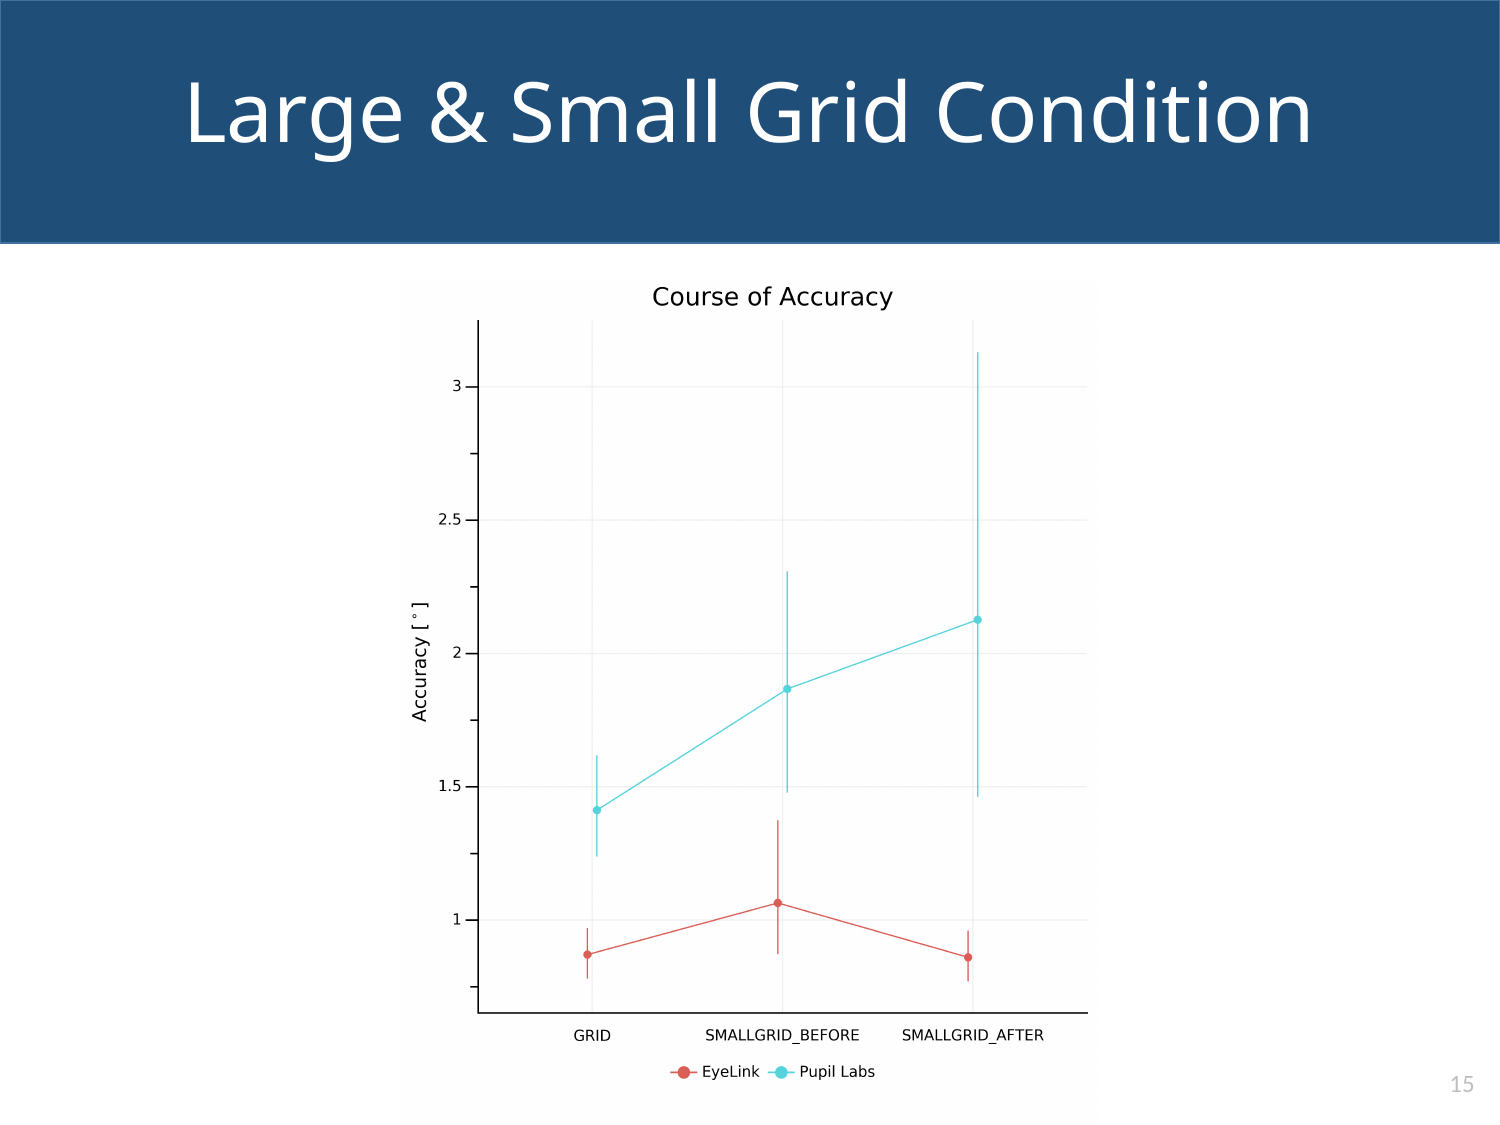

# Large & Small Grid Condition
15